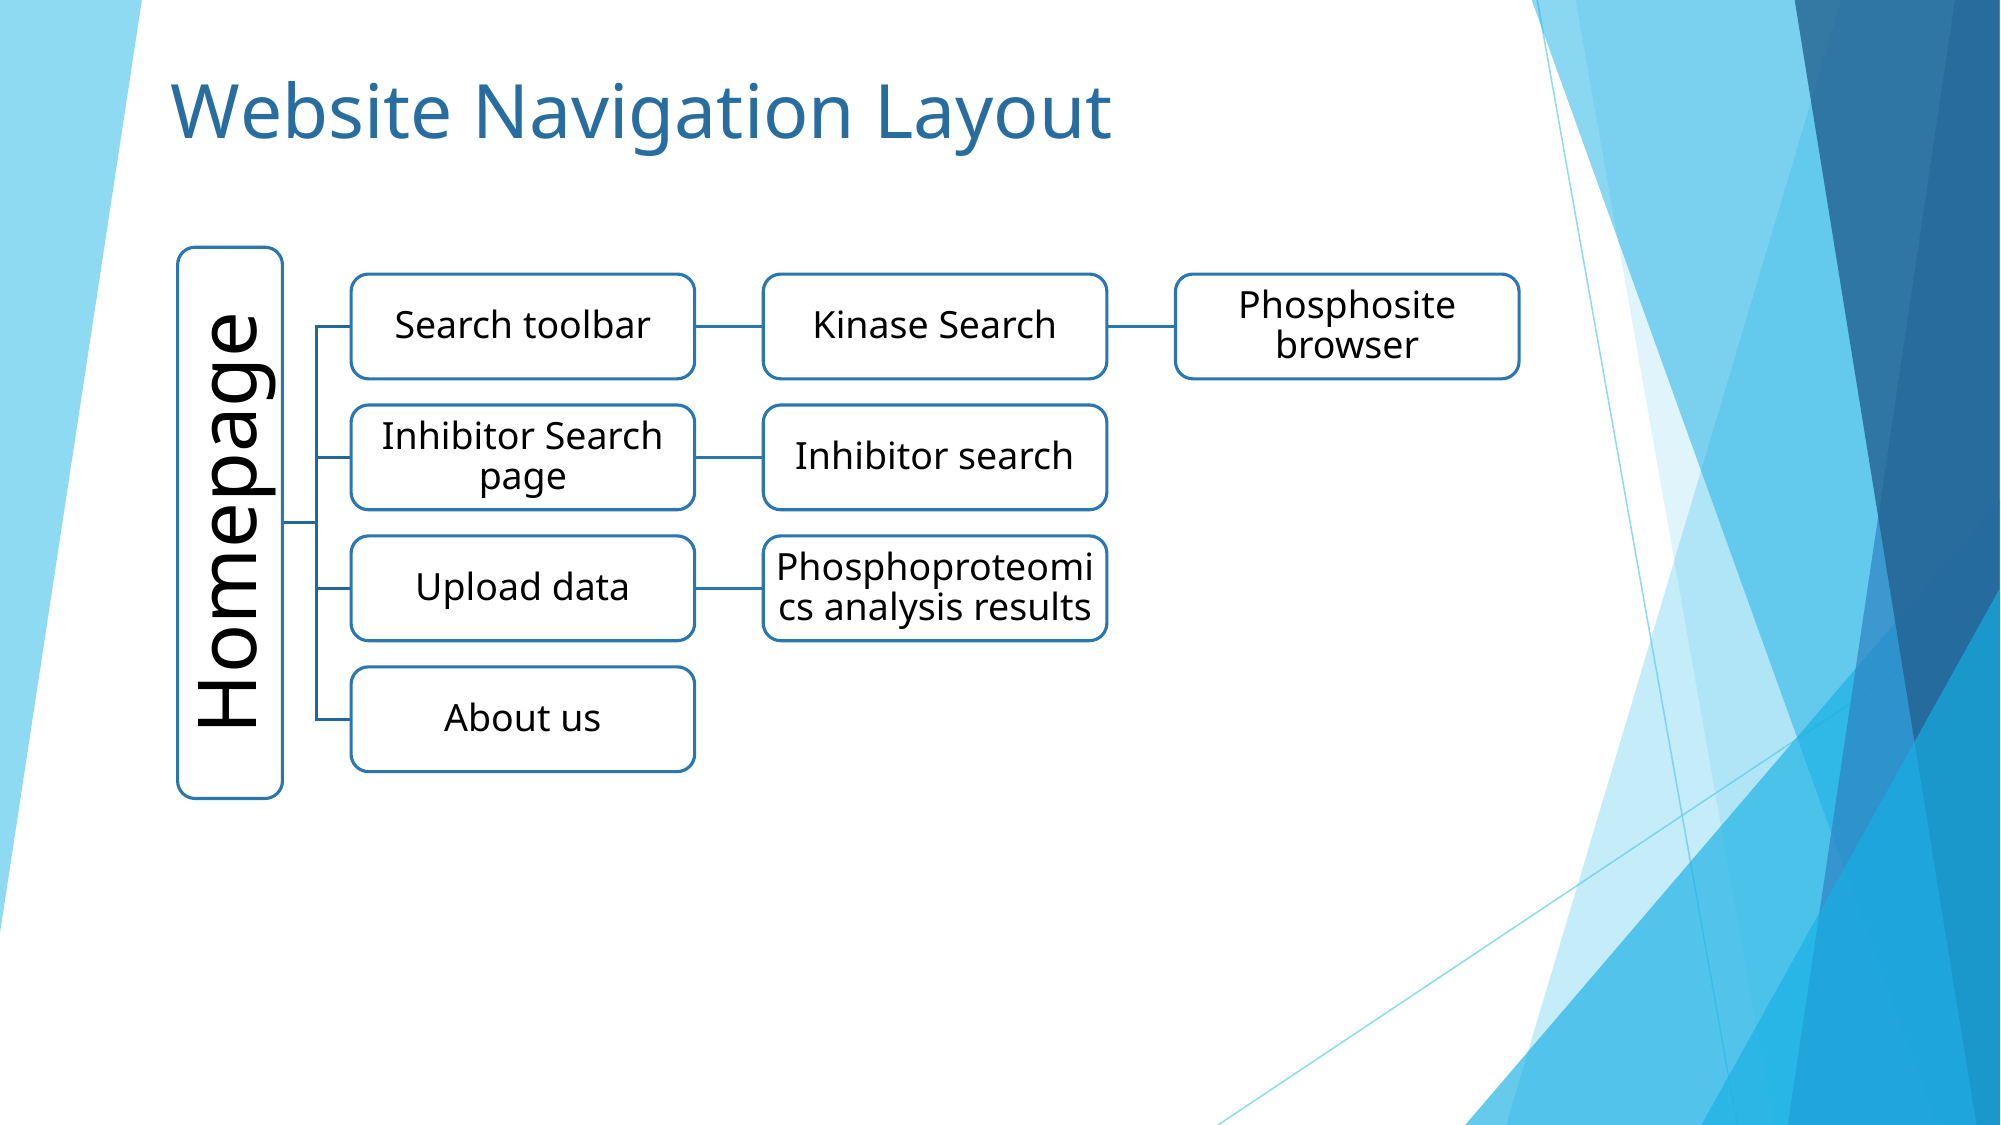

Website Navigation Layout
Search toolbar
Kinase Search
Phosphosite browser
Inhibitor Search page
Inhibitor search
Homepage
Upload data
Phosphoproteomics analysis results
About us